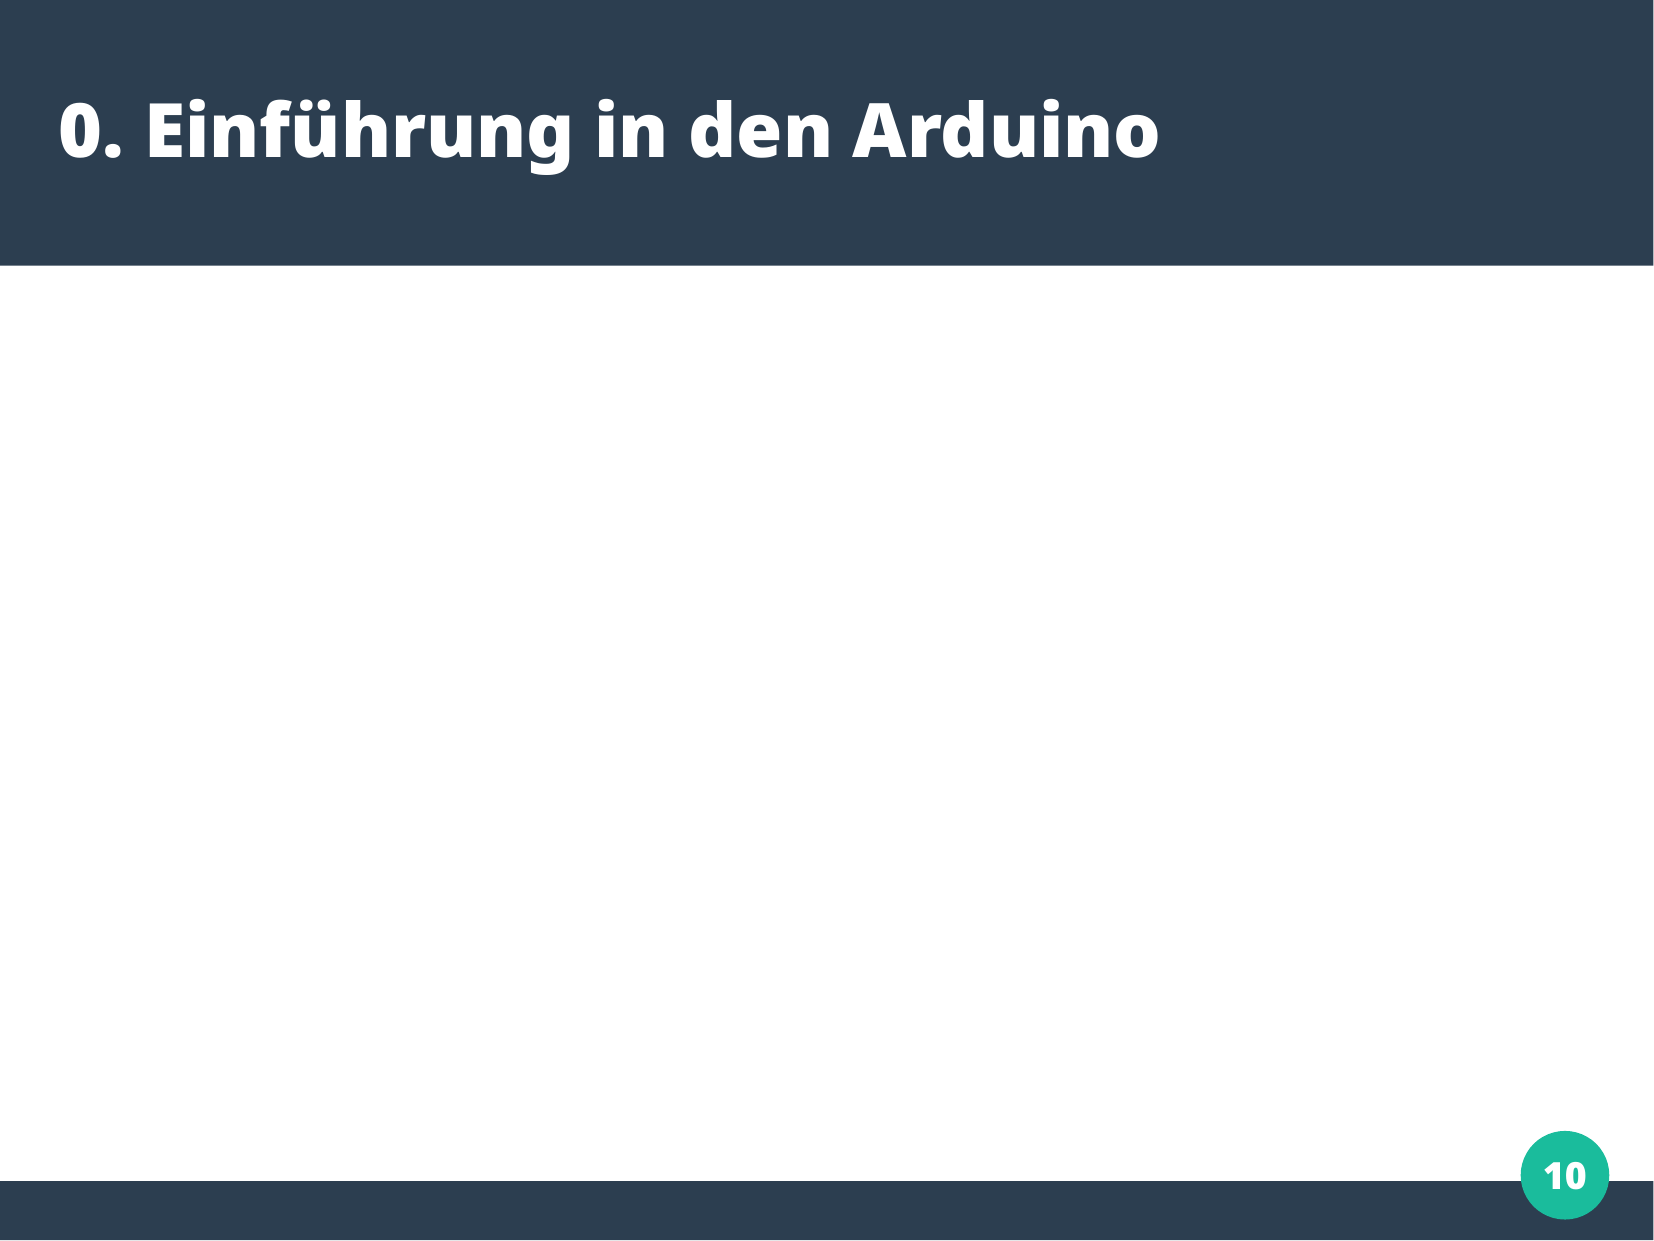

# 0. Einführung in den Arduino
10